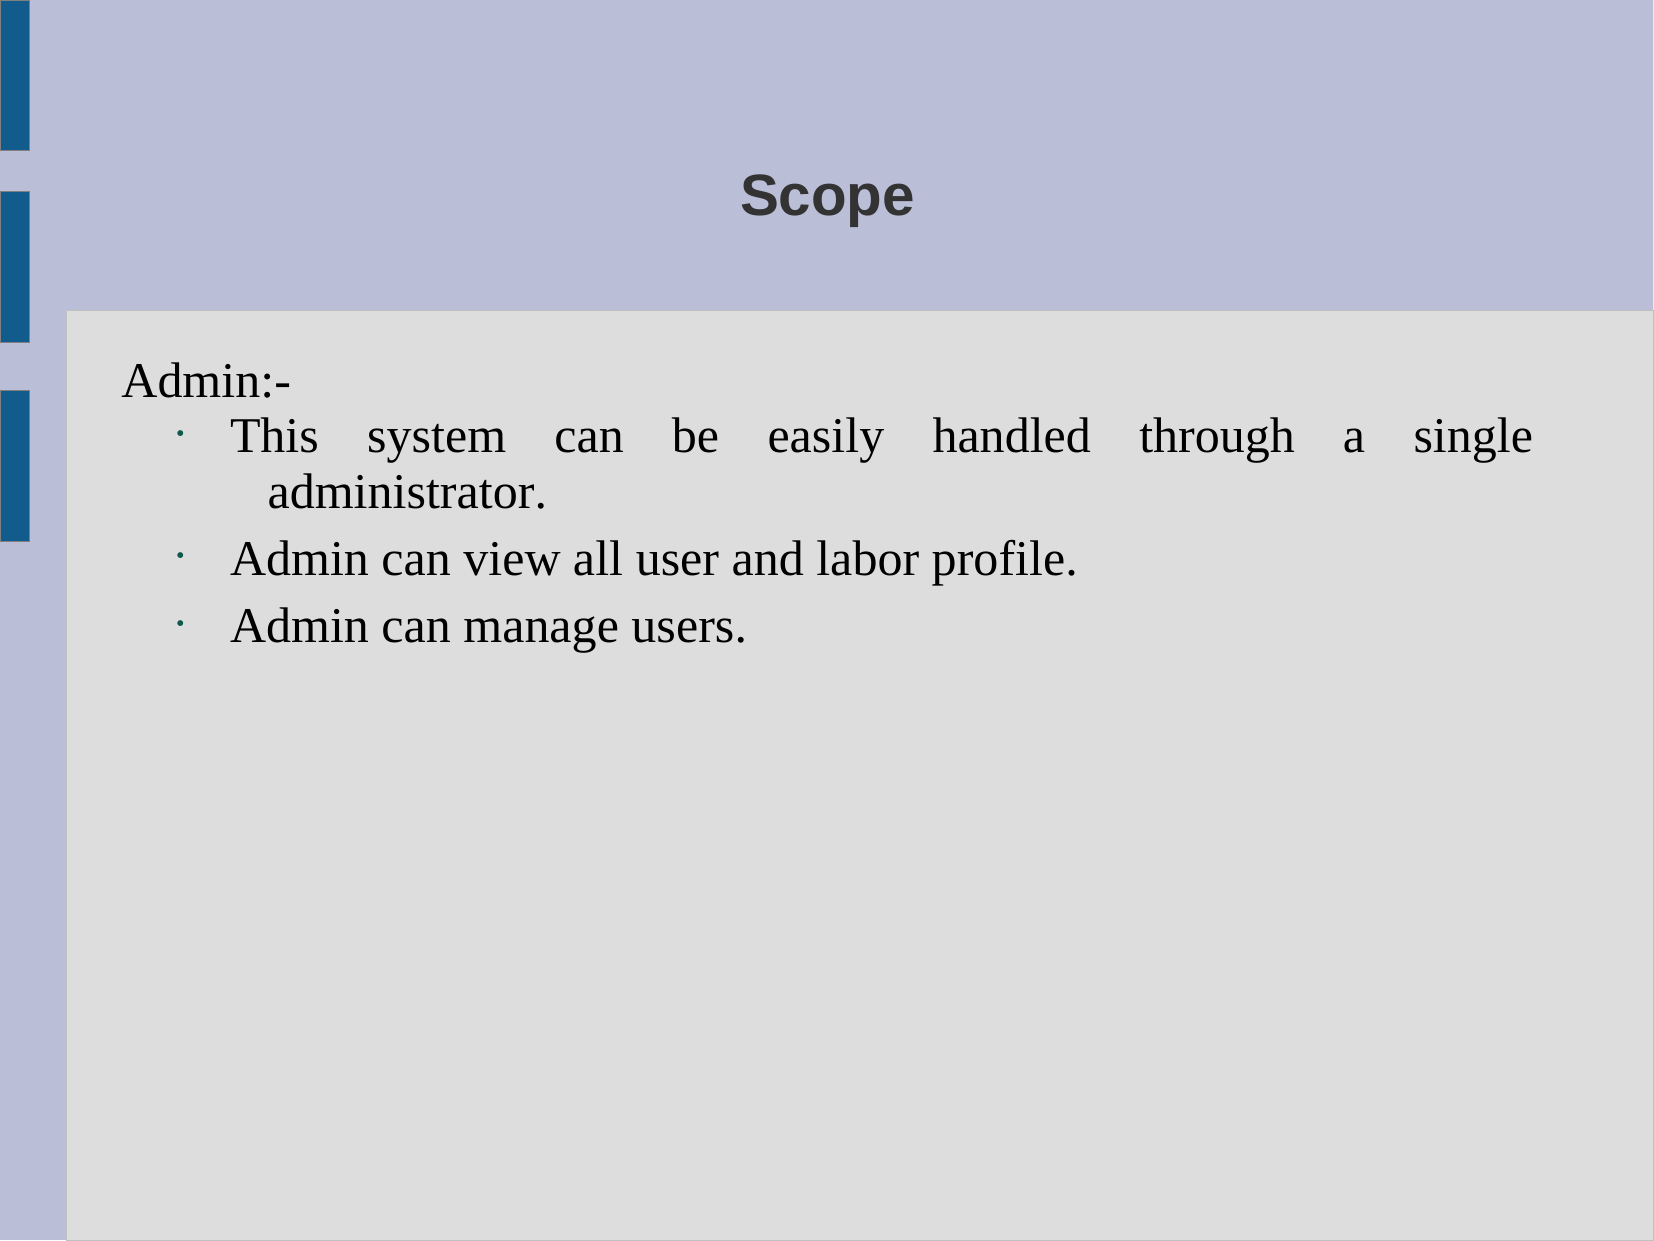

# Scope
Admin:-
This system can be easily handled through a single administrator.
Admin can view all user and labor profile.
Admin can manage users.